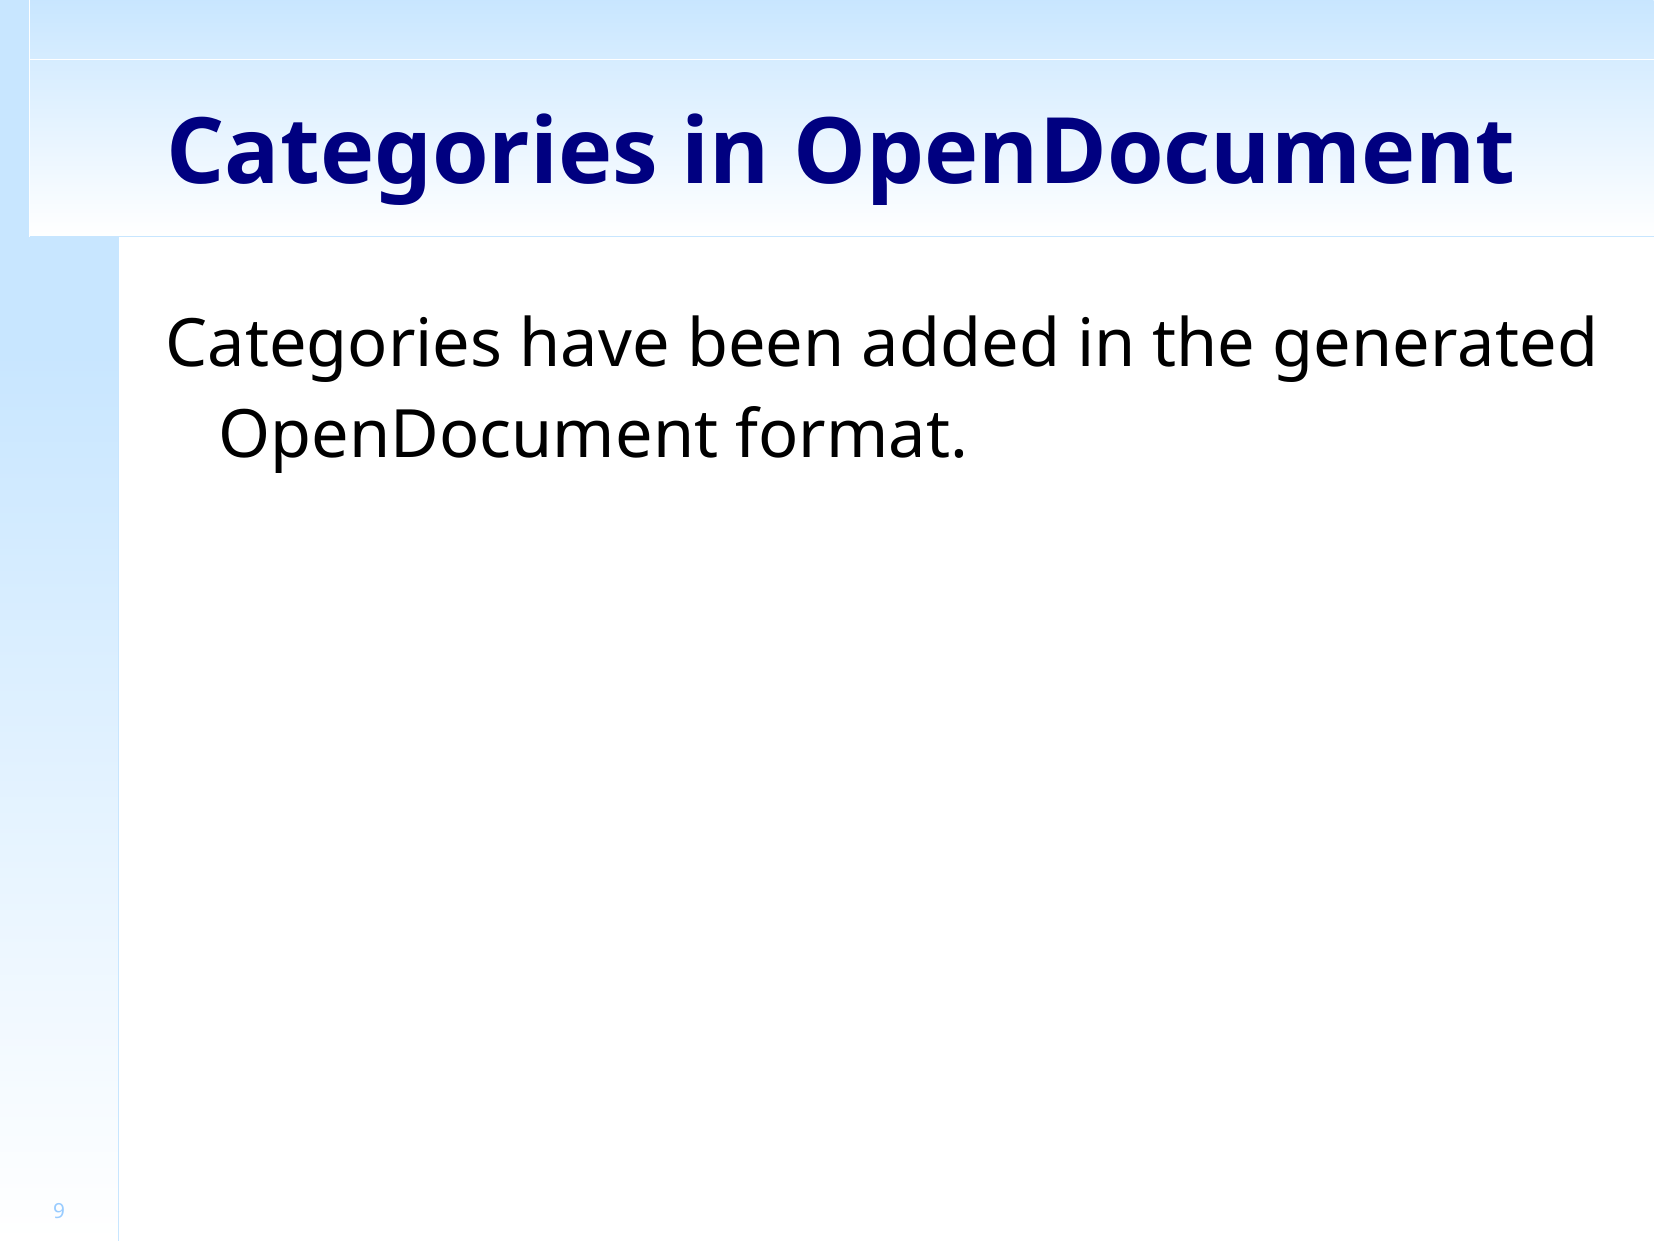

# Categories in OpenDocument
Categories have been added in the generated OpenDocument format.